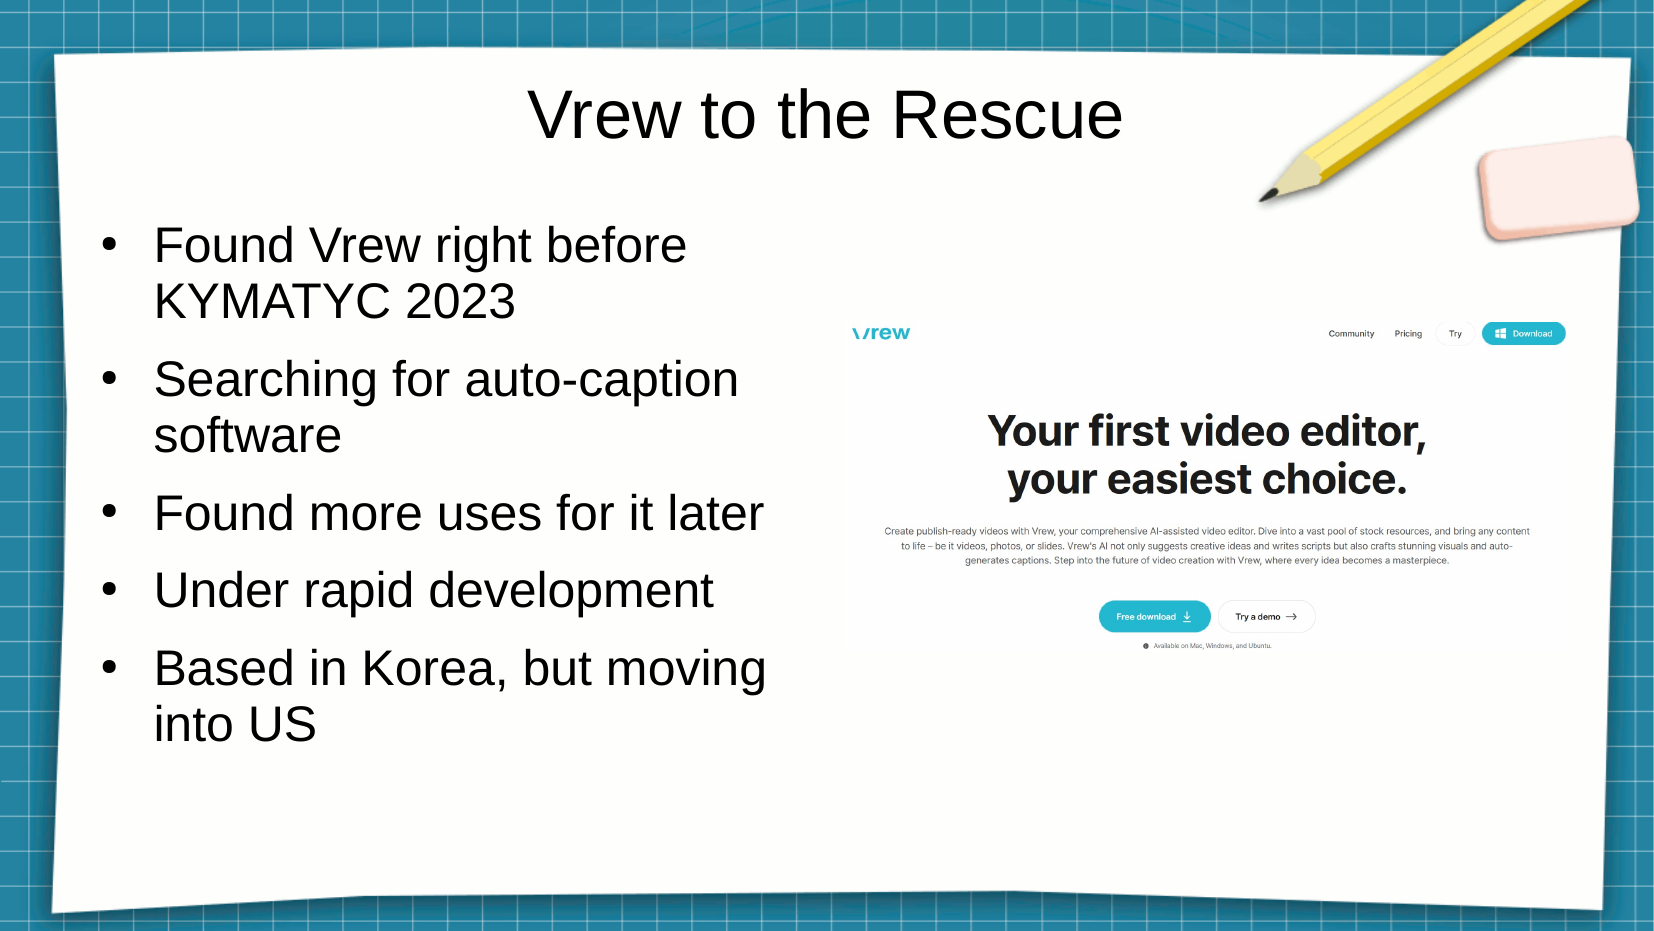

# Vrew to the Rescue
Found Vrew right before KYMATYC 2023
Searching for auto-caption software
Found more uses for it later
Under rapid development
Based in Korea, but moving into US